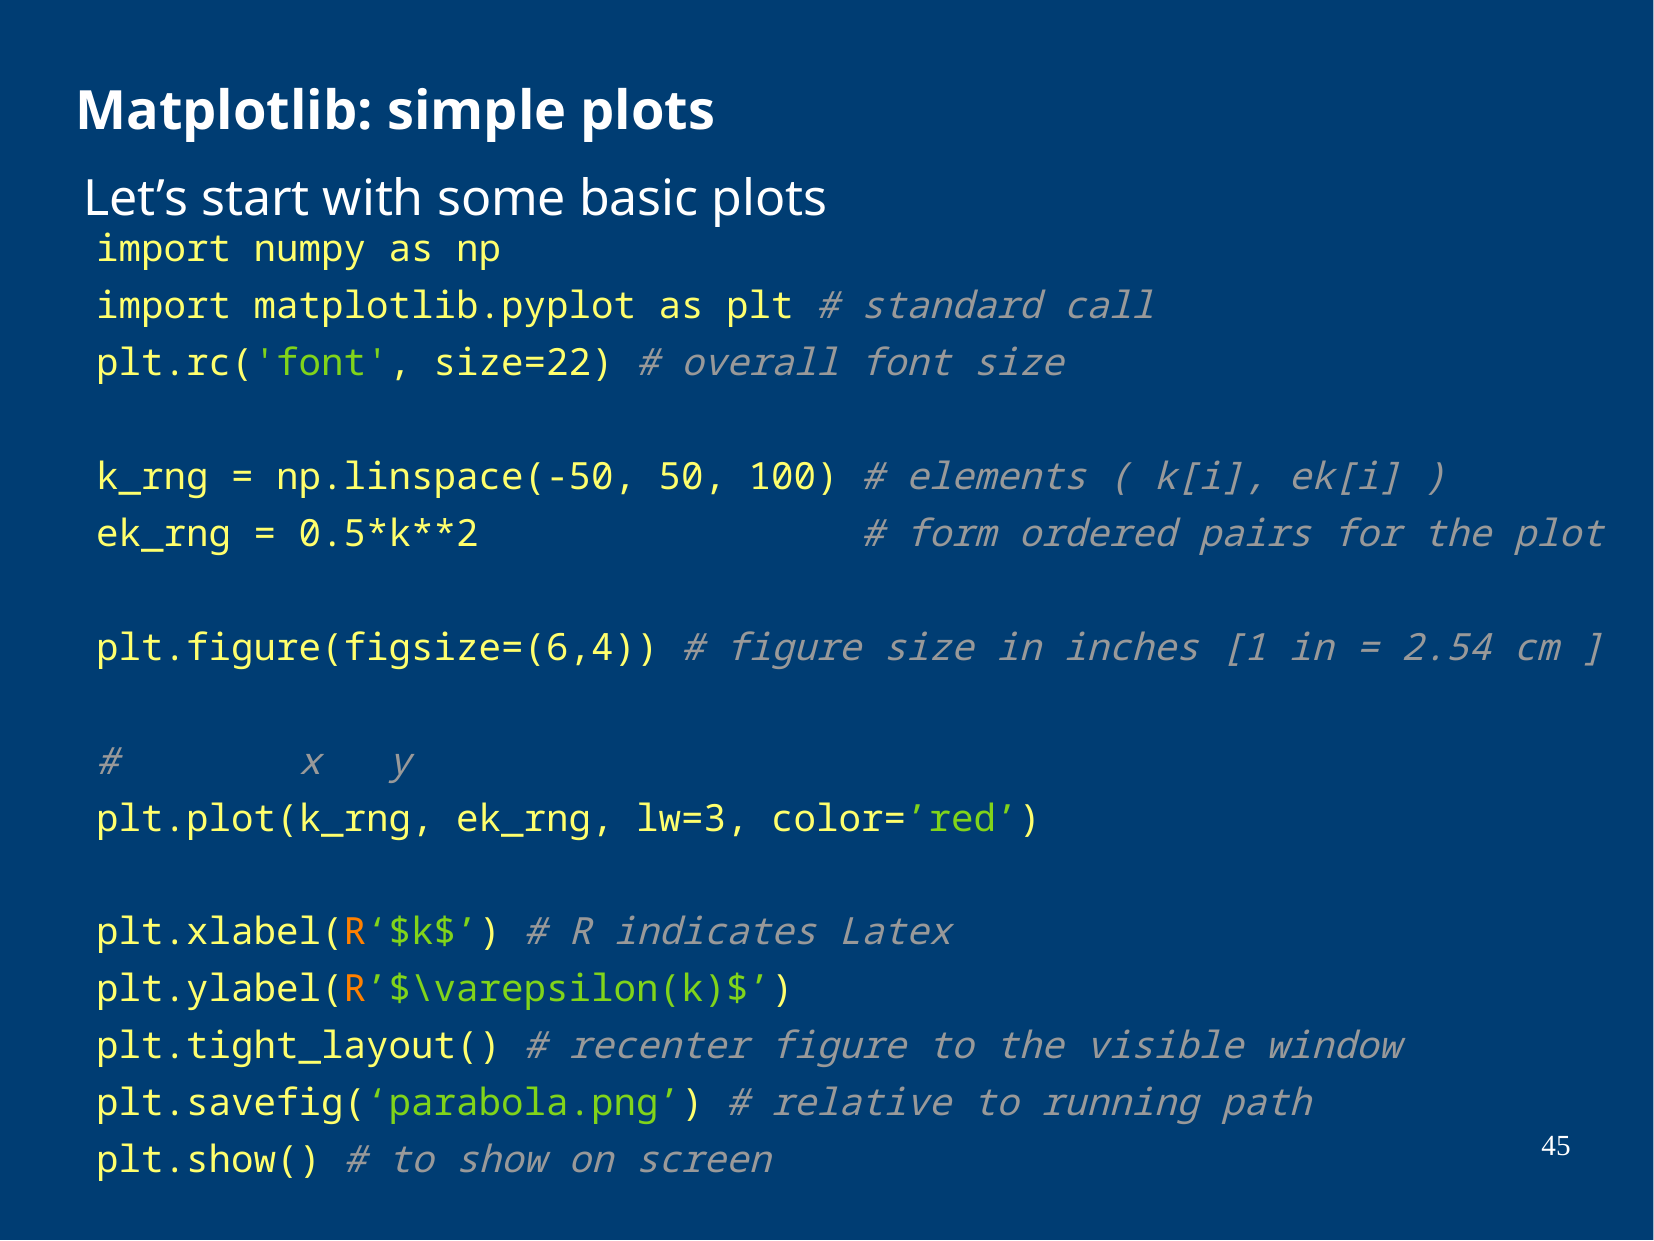

Matplotlib: simple plots
Let’s start with some basic plots
import numpy as np
import matplotlib.pyplot as plt # standard call
plt.rc('font', size=22) # overall font size
k_rng = np.linspace(-50, 50, 100) # elements ( k[i], ek[i] )
ek_rng = 0.5*k**2 # form ordered pairs for the plot
plt.figure(figsize=(6,4)) # figure size in inches [1 in = 2.54 cm ]
# x y
plt.plot(k_rng, ek_rng, lw=3, color=’red’)
plt.xlabel(R‘$k$’) # R indicates Latex
plt.ylabel(R’$\varepsilon(k)$’)
plt.tight_layout() # recenter figure to the visible window
plt.savefig(‘parabola.png’) # relative to running path
plt.show() # to show on screen